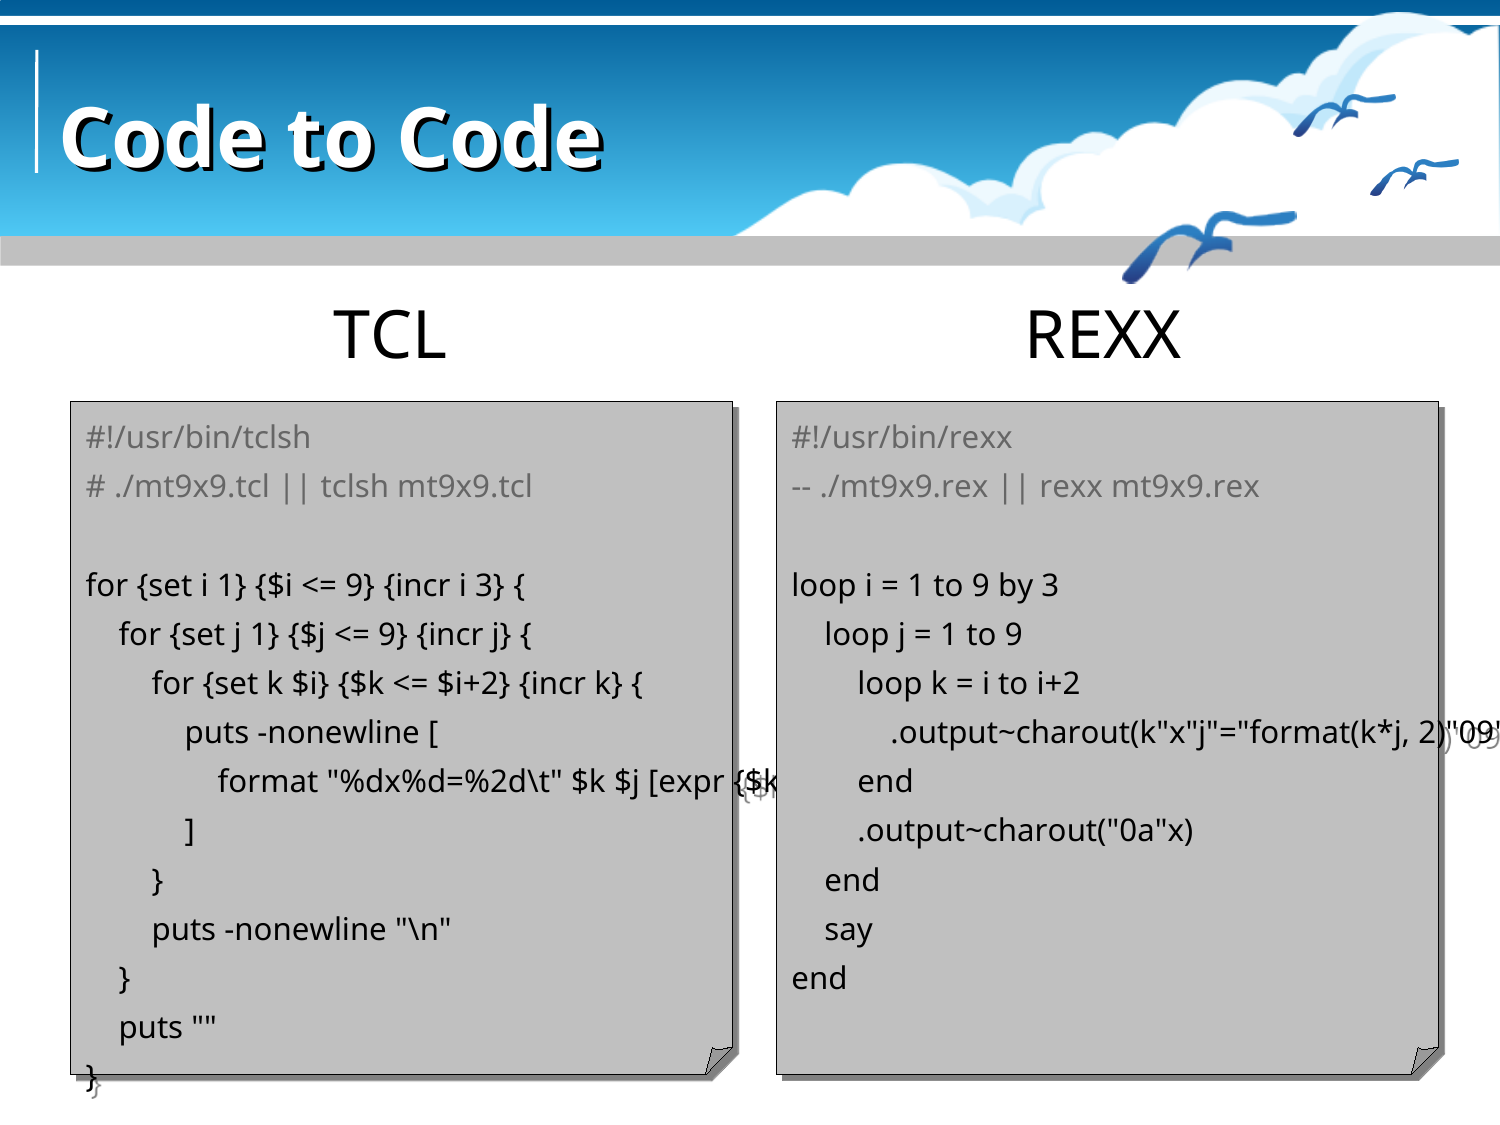

# Code to Code
TCL
REXX
#!/usr/bin/tclsh
# ./mt9x9.tcl || tclsh mt9x9.tcl
for {set i 1} {$i <= 9} {incr i 3} {
 for {set j 1} {$j <= 9} {incr j} {
 for {set k $i} {$k <= $i+2} {incr k} {
 puts -nonewline [
 format "%dx%d=%2d\t" $k $j [expr {$k*$j}]
 ]
 }
 puts -nonewline "\n"
 }
 puts ""
}
#!/usr/bin/rexx
-- ./mt9x9.rex || rexx mt9x9.rex
loop i = 1 to 9 by 3
 loop j = 1 to 9
 loop k = i to i+2
 .output~charout(k"x"j"="format(k*j, 2)"09"x)
 end
 .output~charout("0a"x)
 end
 say
end